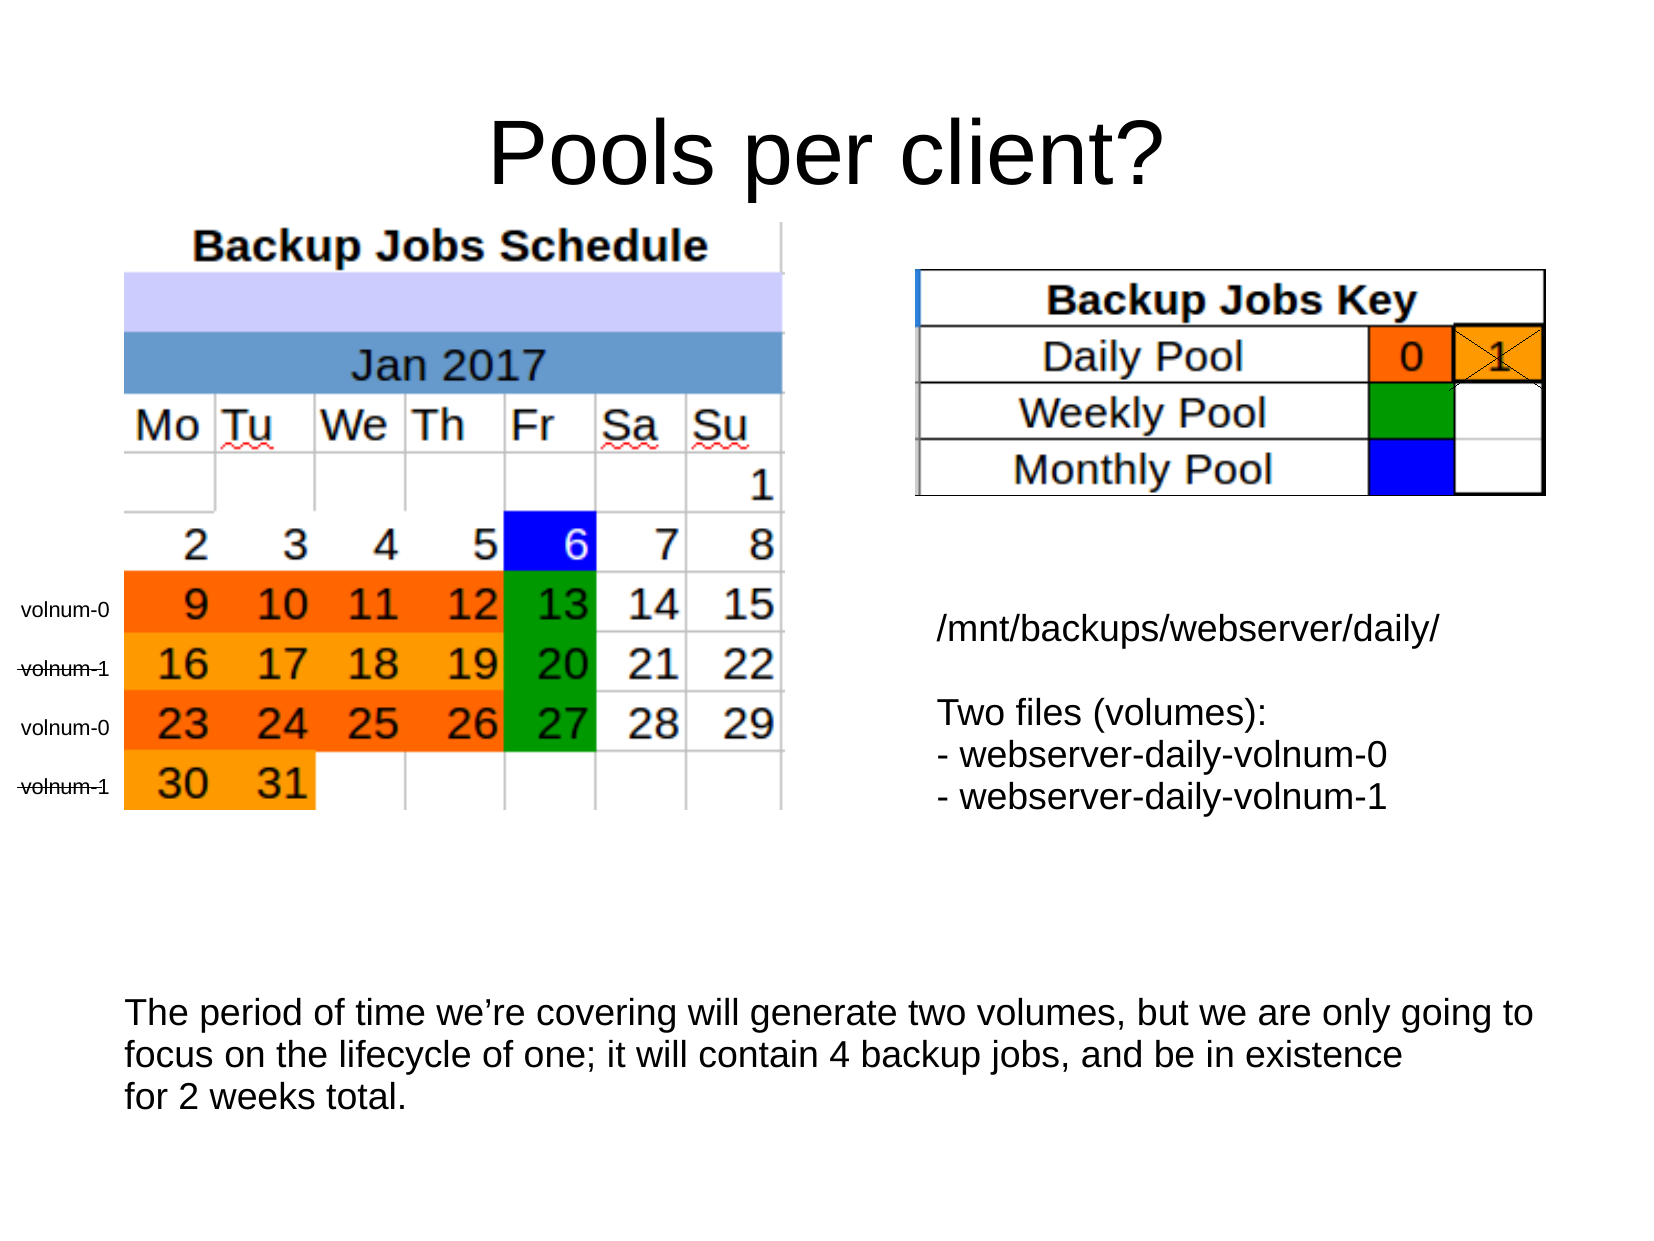

# Pools per client?
volnum-0
/mnt/backups/webserver/daily/
Two files (volumes):
- webserver-daily-volnum-0
- webserver-daily-volnum-1
volnum-1
volnum-0
volnum-1
The period of time we’re covering will generate two volumes, but we are only going to
focus on the lifecycle of one; it will contain 4 backup jobs, and be in existence
for 2 weeks total.